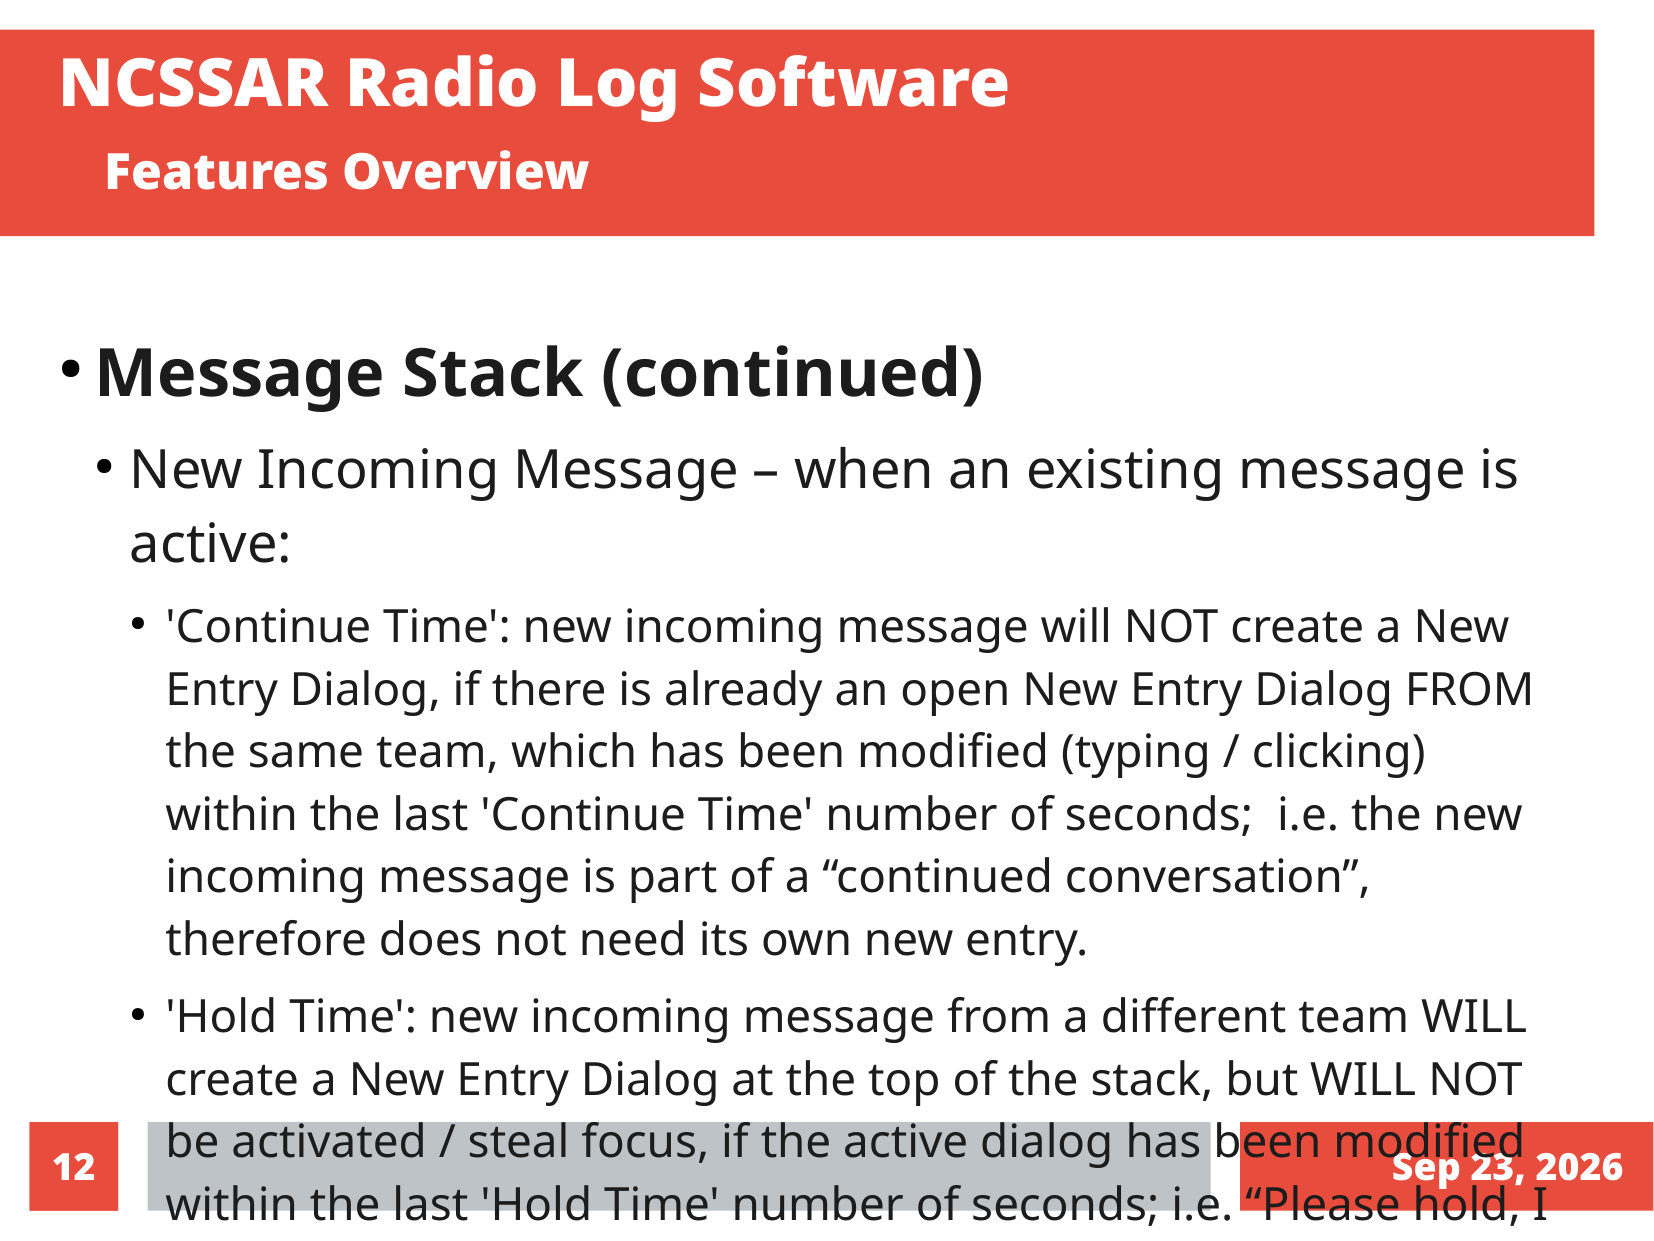

# NCSSAR Radio Log Software Features Overview
Message Stack (continued)
New Incoming Message – when an existing message is active:
'Continue Time': new incoming message will NOT create a New Entry Dialog, if there is already an open New Entry Dialog FROM the same team, which has been modified (typing / clicking) within the last 'Continue Time' number of seconds; i.e. the new incoming message is part of a “continued conversation”, therefore does not need its own new entry.
'Hold Time': new incoming message from a different team WILL create a New Entry Dialog at the top of the stack, but WILL NOT be activated / steal focus, if the active dialog has been modified within the last 'Hold Time' number of seconds; i.e. “Please hold, I am still working on this message.”
12